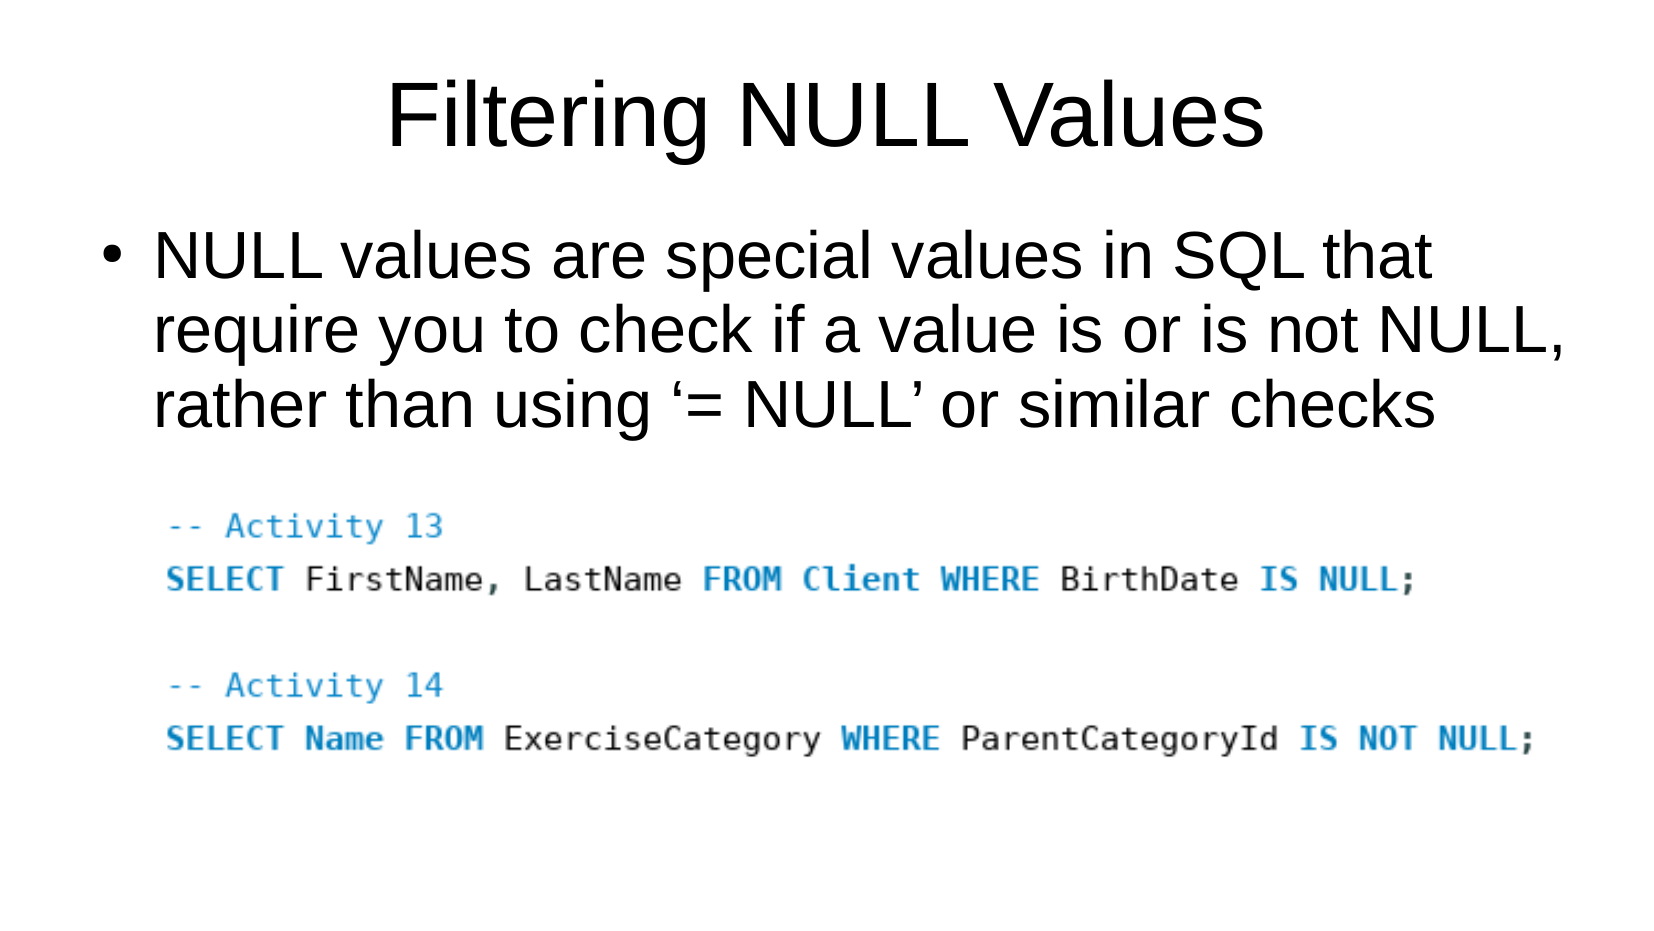

# Filtering NULL Values
NULL values are special values in SQL that require you to check if a value is or is not NULL, rather than using ‘= NULL’ or similar checks